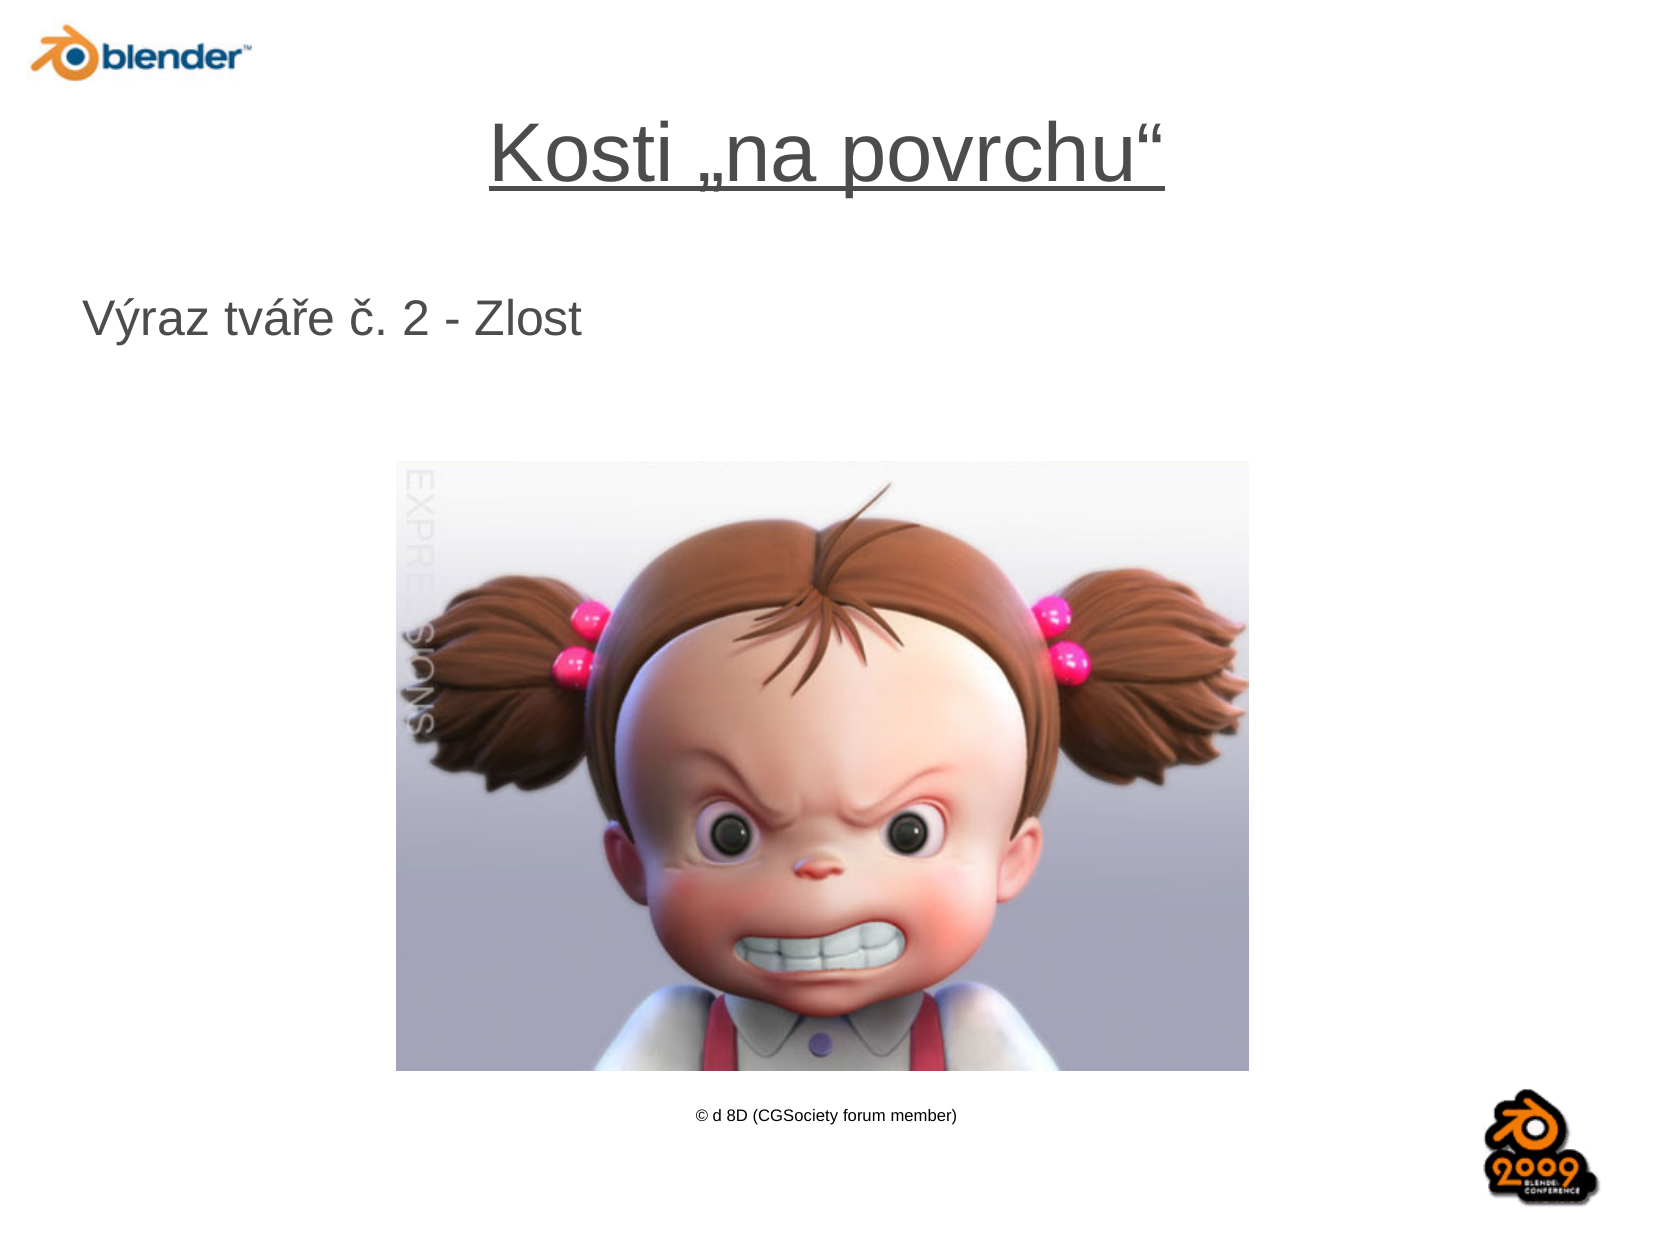

# Kosti „na povrchu“
Výraz tváře č. 2 - Zlost
© d 8D (CGSociety forum member)